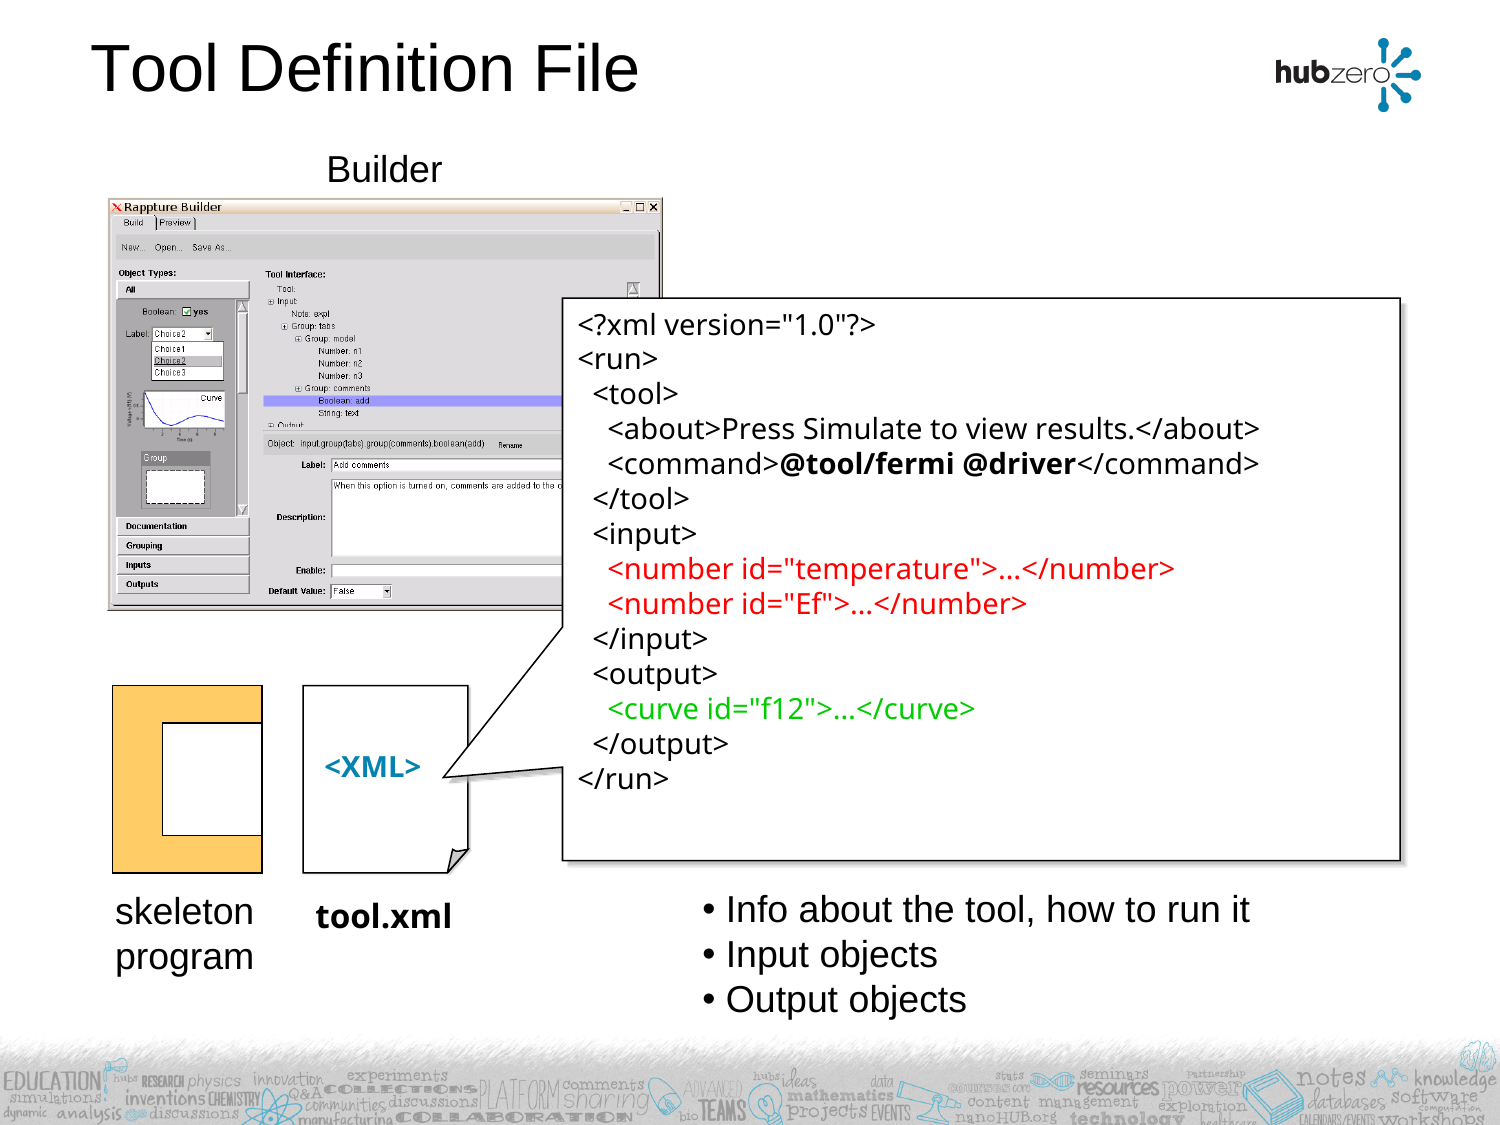

Tool Definition File
Builder
<?xml version="1.0"?>
<run>
 <tool>
 <about>Press Simulate to view results.</about>
 <command>@tool/fermi @driver</command>
 </tool>
 <input>
 <number id="temperature">…</number>
 <number id="Ef">…</number>
 </input>
 <output>
 <curve id="f12">…</curve>
 </output>
</run>
skeleton
program
<XML>
tool.xml
 Info about the tool, how to run it
 Input objects
 Output objects